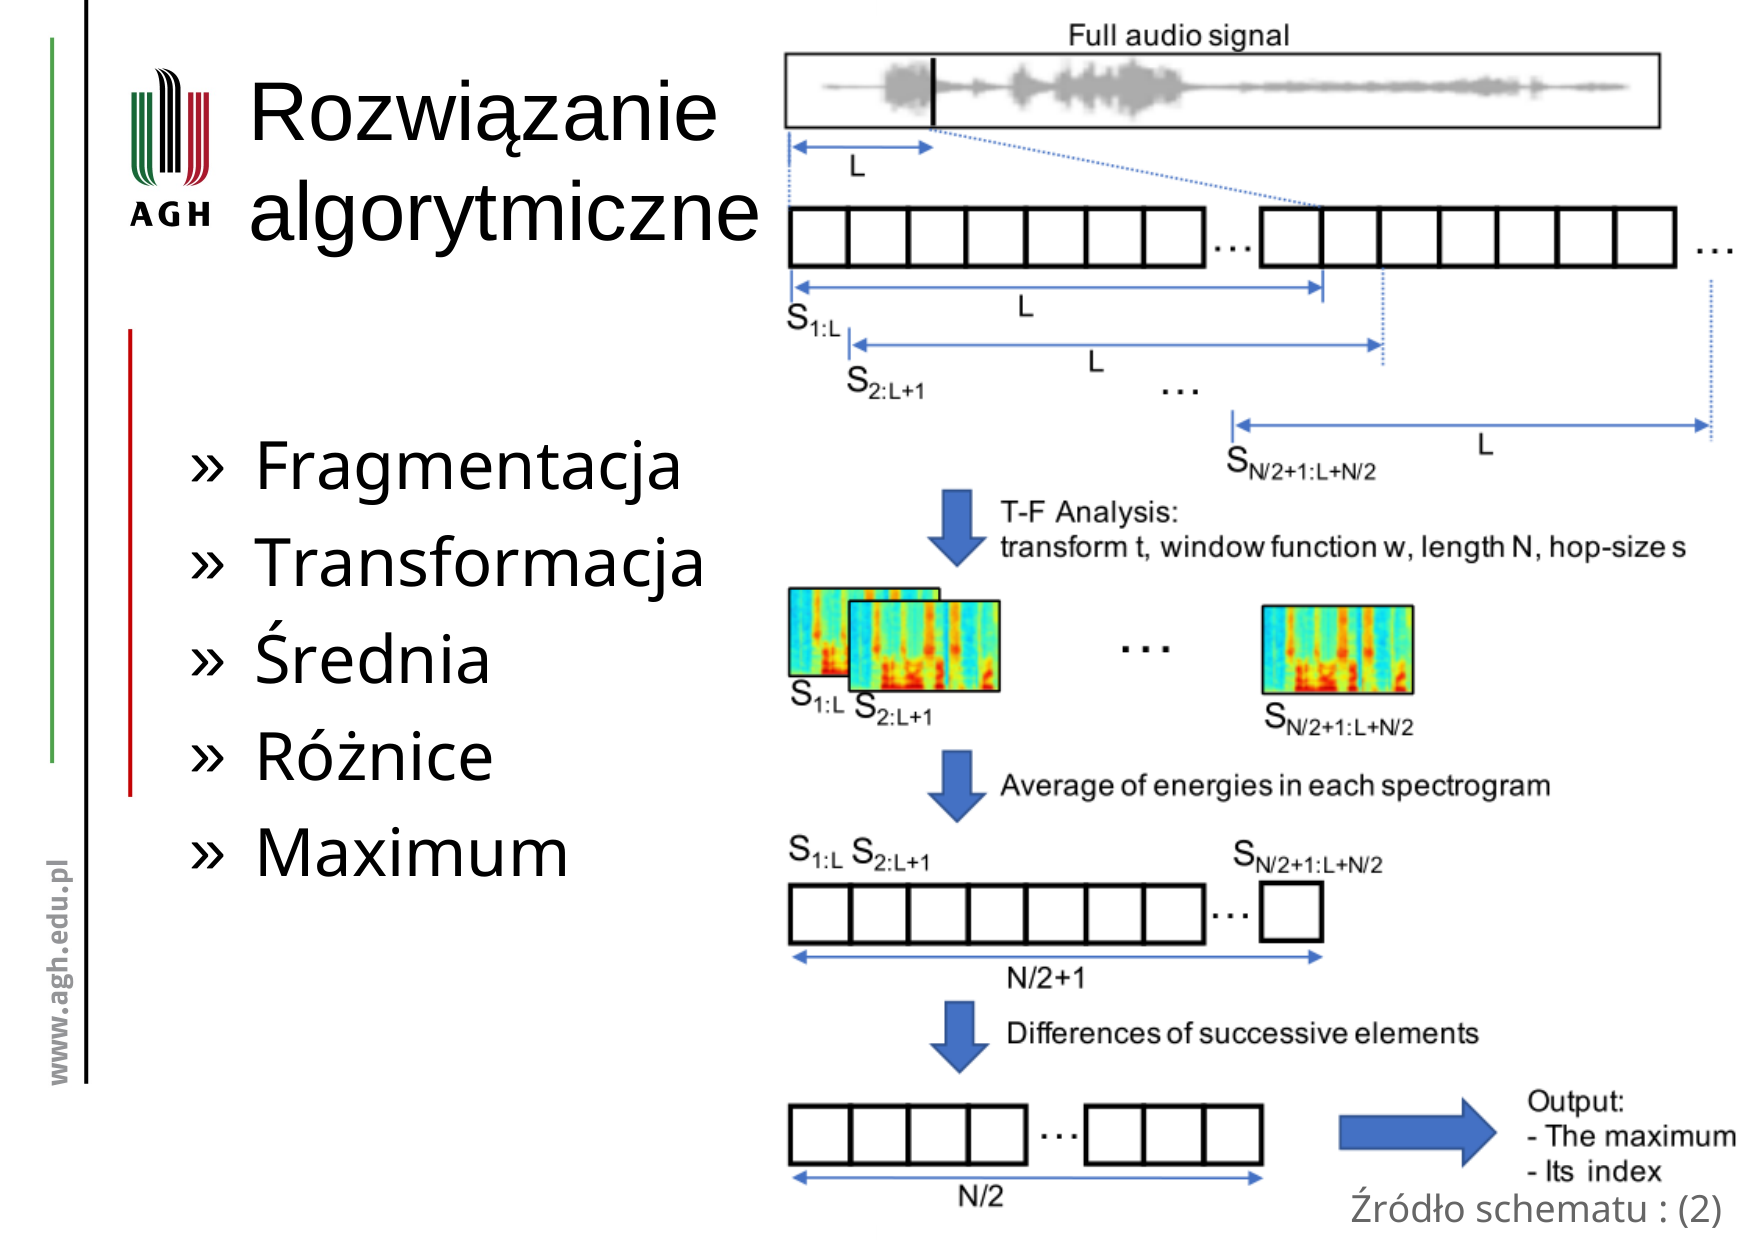

# Rozwiązanie algorytmiczne
Fragmentacja
Transformacja
Średnia
Różnice
Maximum
Źródło schematu : (2)